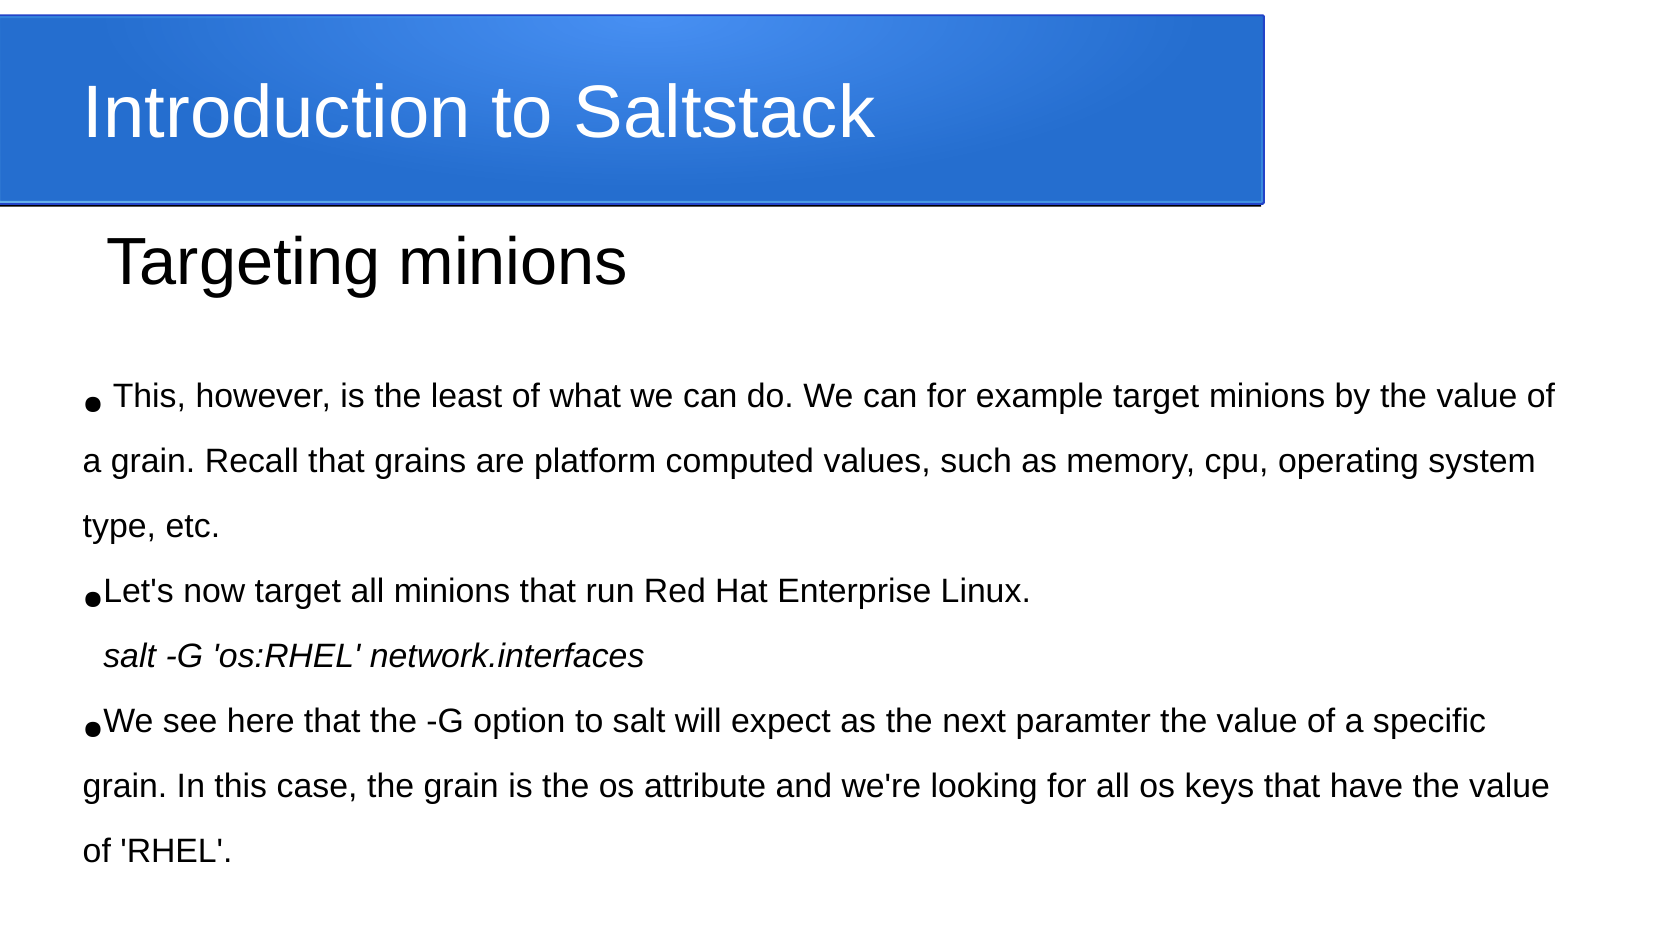

# Introduction to Saltstack
Targeting minions
 This, however, is the least of what we can do. We can for example target minions by the value of a grain. Recall that grains are platform computed values, such as memory, cpu, operating system type, etc.
Let's now target all minions that run Red Hat Enterprise Linux.
salt -G 'os:RHEL' network.interfaces
We see here that the -G option to salt will expect as the next paramter the value of a specific grain. In this case, the grain is the os attribute and we're looking for all os keys that have the value of 'RHEL'.